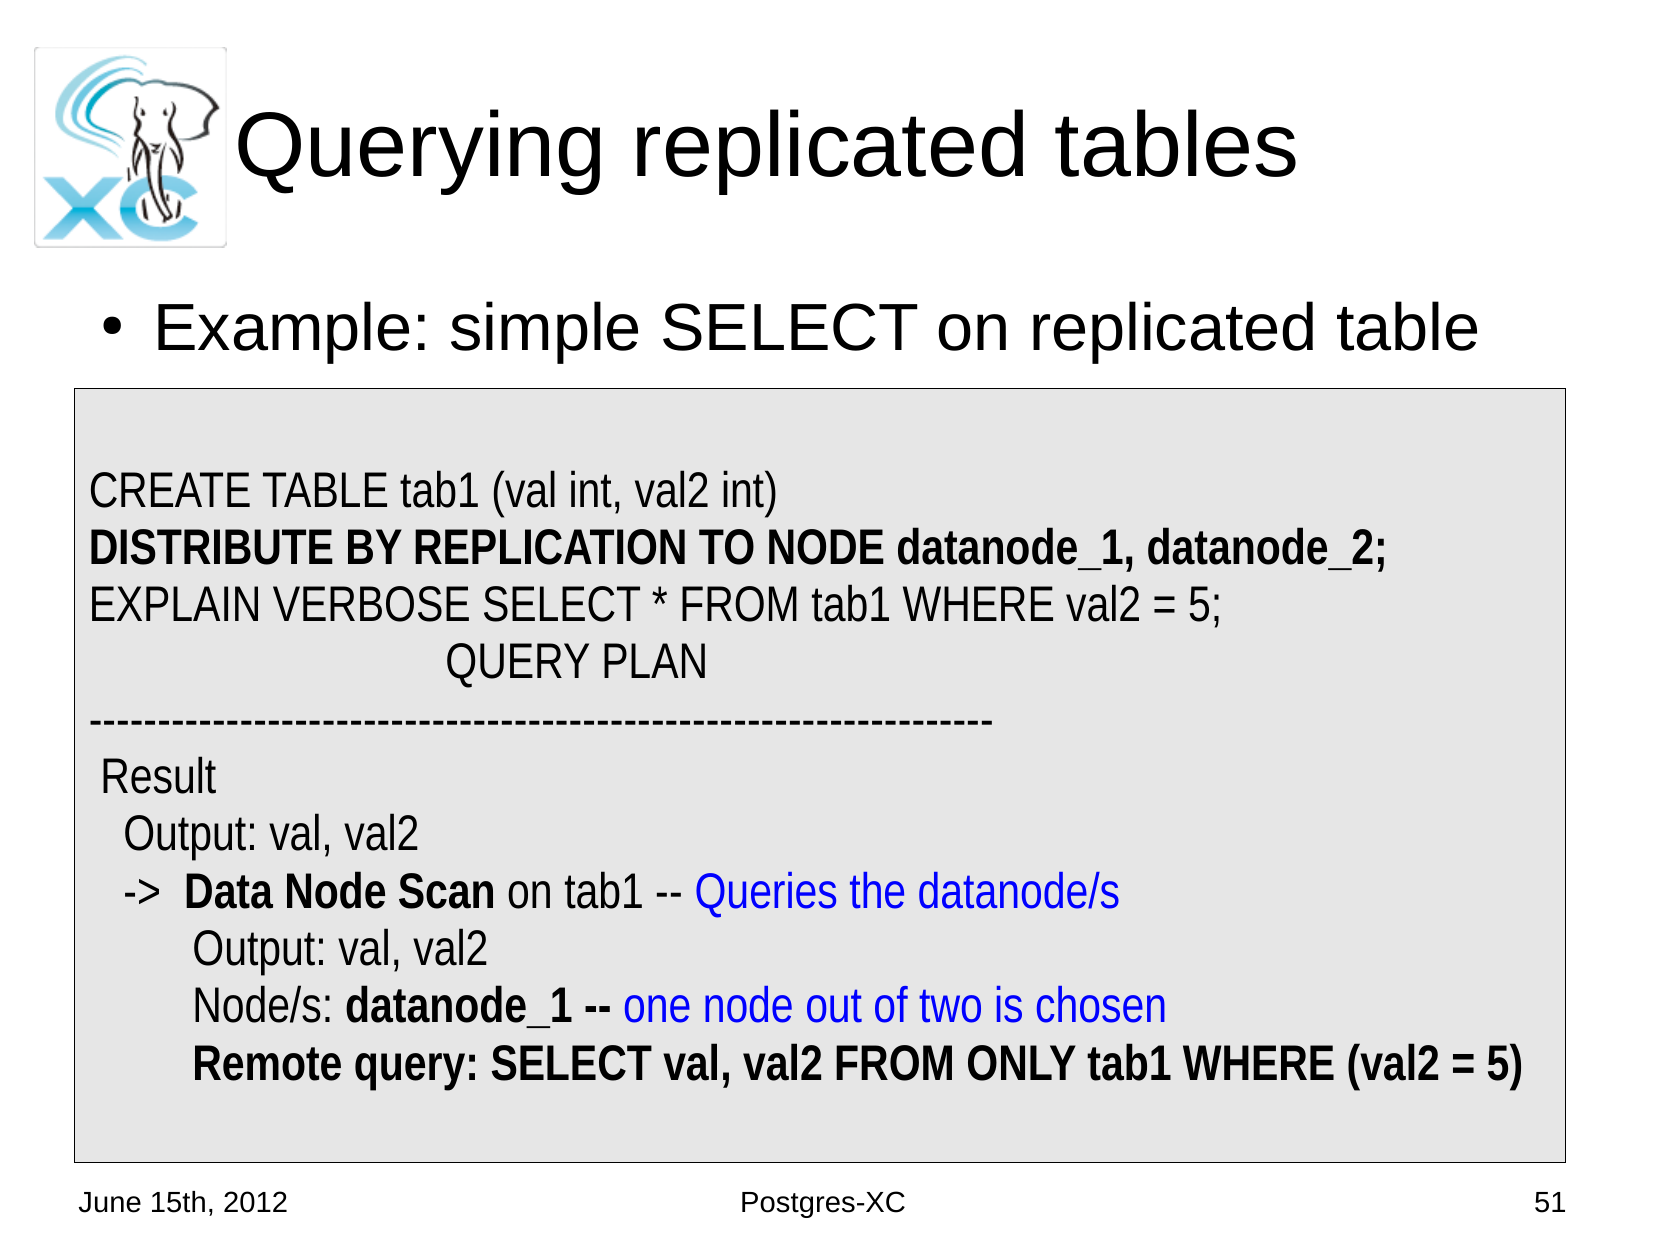

# Querying replicated tables
Example: simple SELECT on replicated table
CREATE TABLE tab1 (val int, val2 int)
DISTRIBUTE BY REPLICATION TO NODE datanode_1, datanode_2;
EXPLAIN VERBOSE SELECT * FROM tab1 WHERE val2 = 5;
 QUERY PLAN
------------------------------------------------------------------
 Result
 Output: val, val2
 -> Data Node Scan on tab1 -- Queries the datanode/s
 Output: val, val2
 Node/s: datanode_1 -- one node out of two is chosen
 Remote query: SELECT val, val2 FROM ONLY tab1 WHERE (val2 = 5)
51